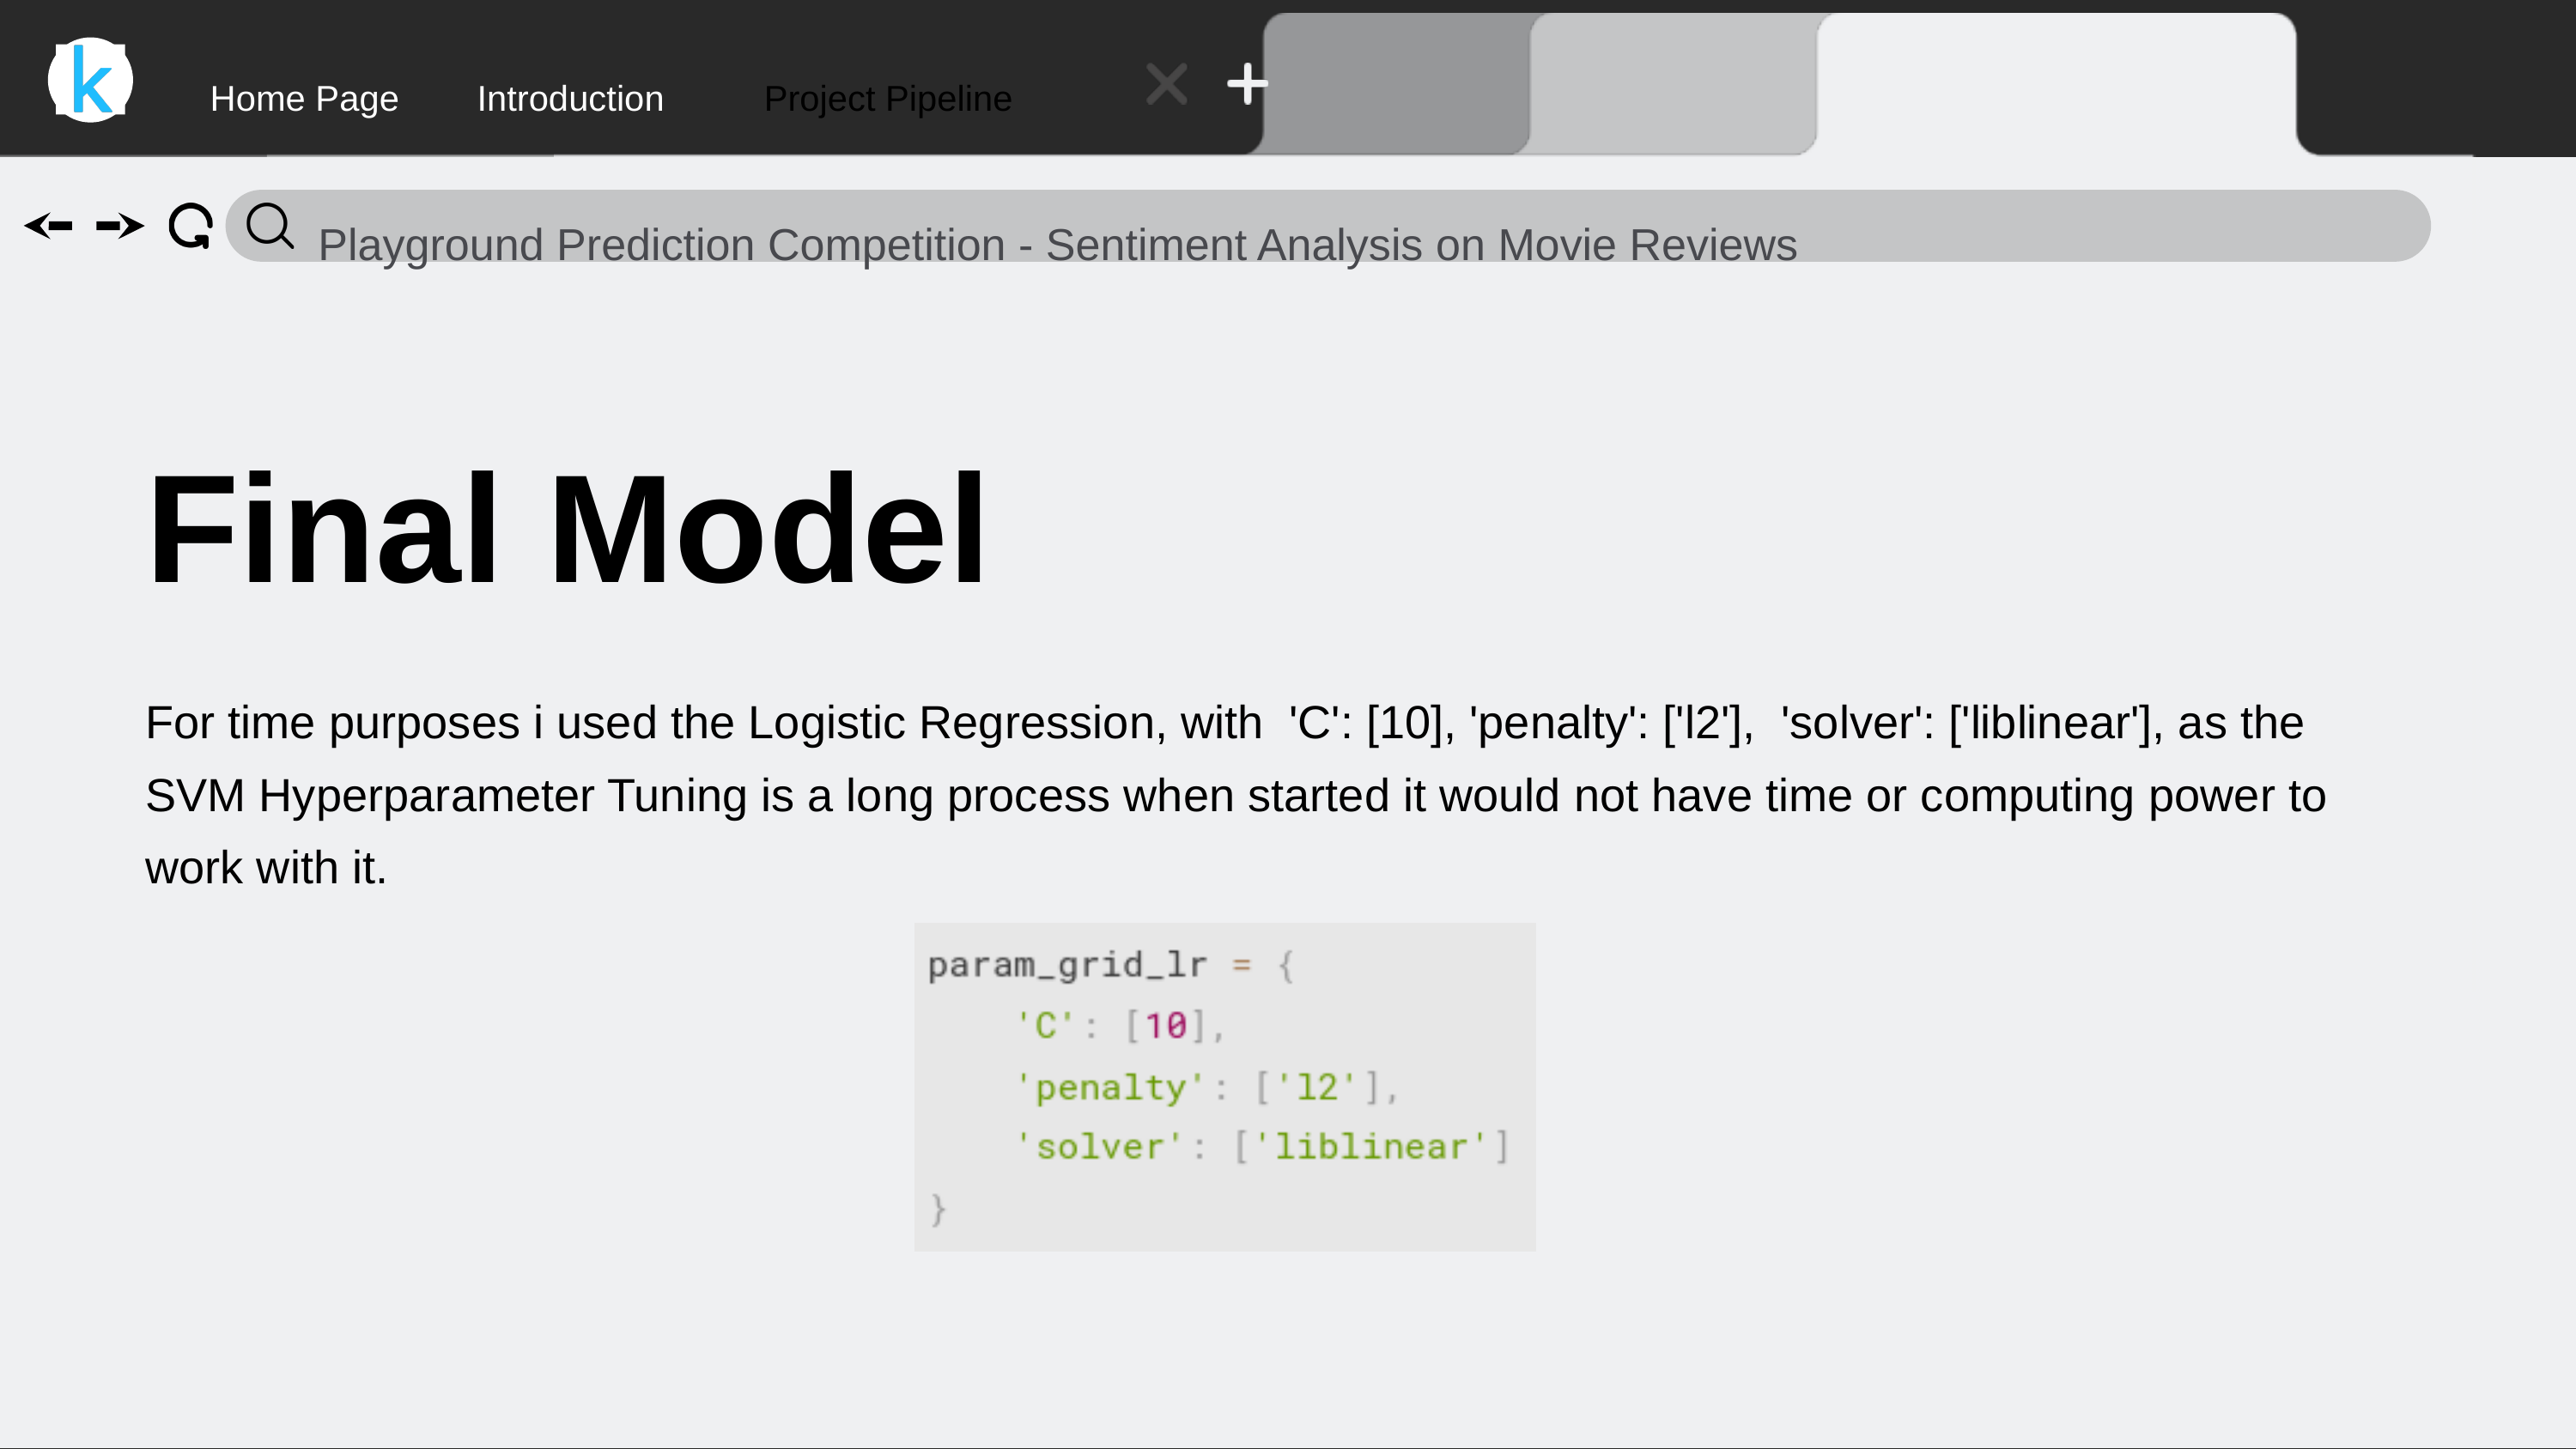

Home Page
Introduction
Project Pipeline
Playground Prediction Competition - Sentiment Analysis on Movie Reviews
Final Model
For time purposes i used the Logistic Regression, with 'C': [10], 'penalty': ['l2'], 'solver': ['liblinear'], as the SVM Hyperparameter Tuning is a long process when started it would not have time or computing power to work with it.